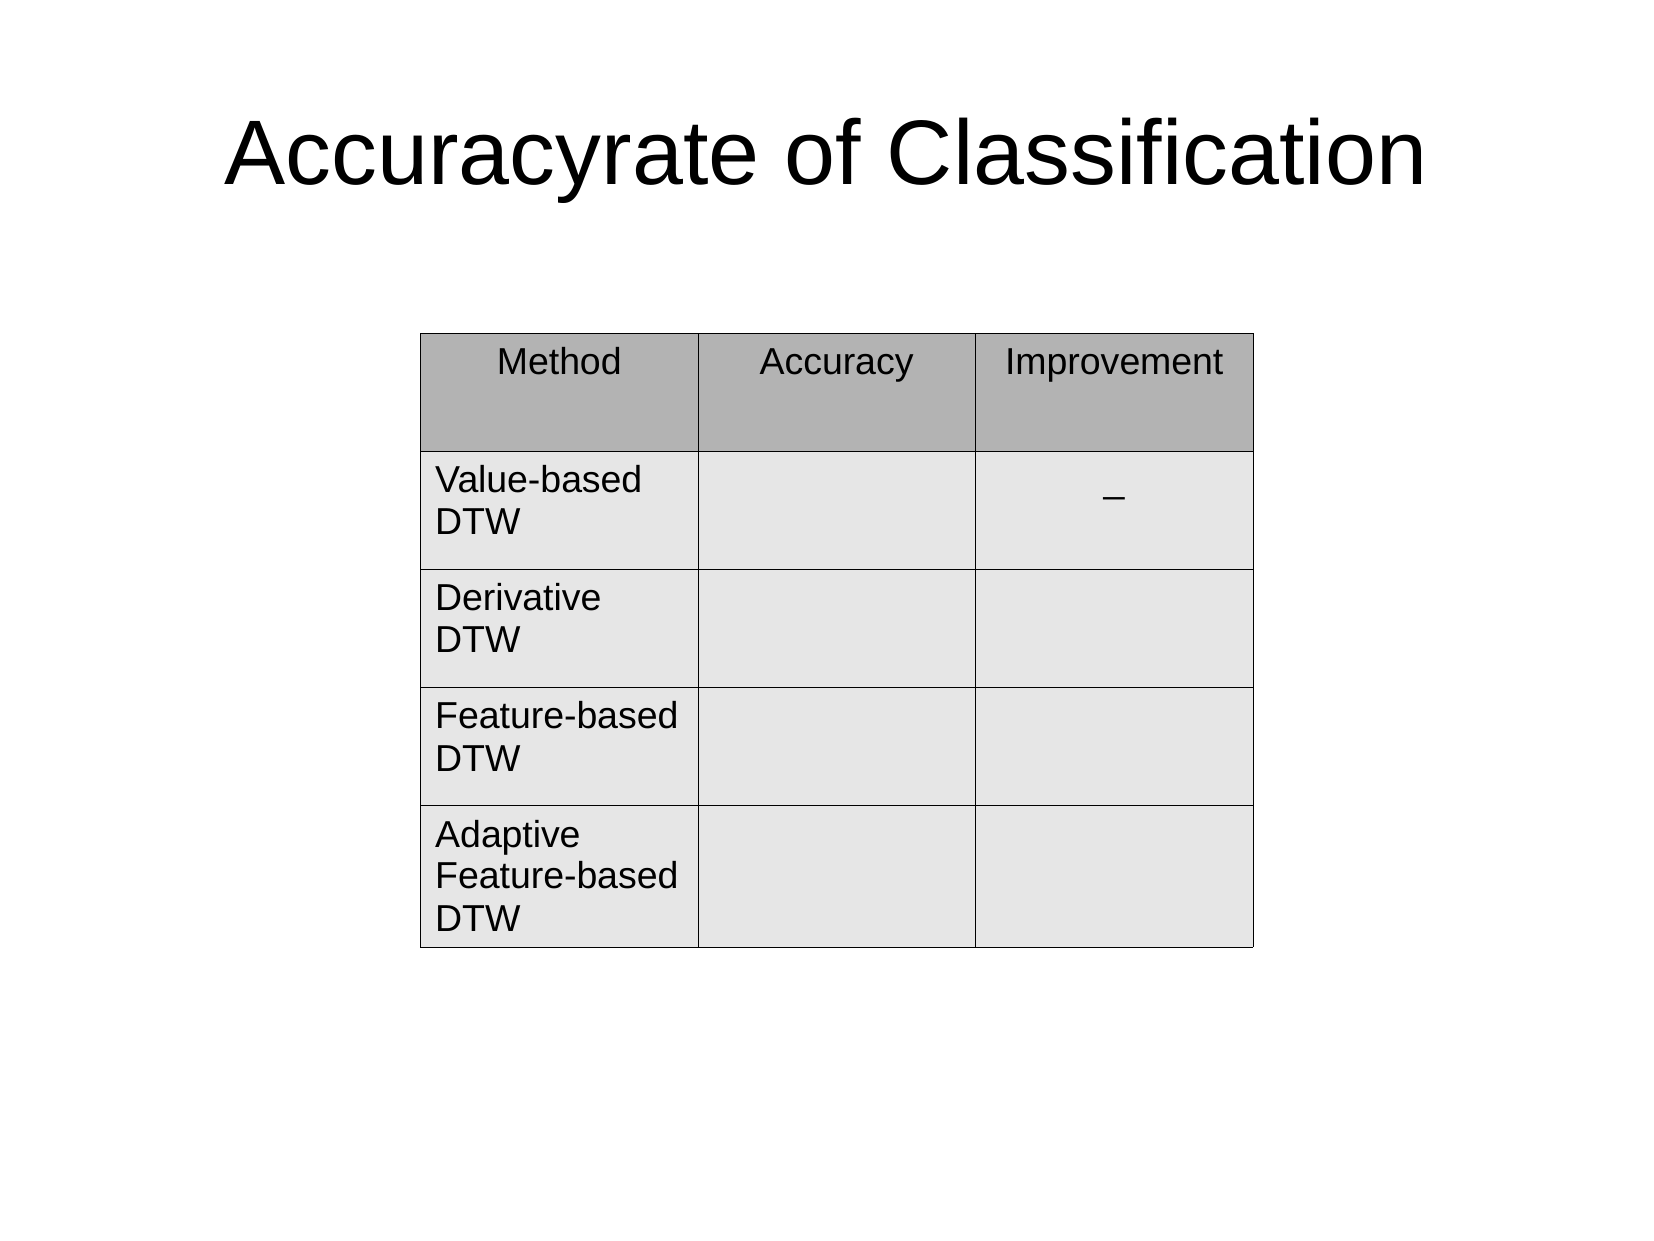

# Accuracyrate of Classification
| Method | Accuracy | Improvement |
| --- | --- | --- |
| Value-based DTW | | \_ |
| Derivative DTW | | |
| Feature-based DTW | | |
| Adaptive Feature-based DTW | | |